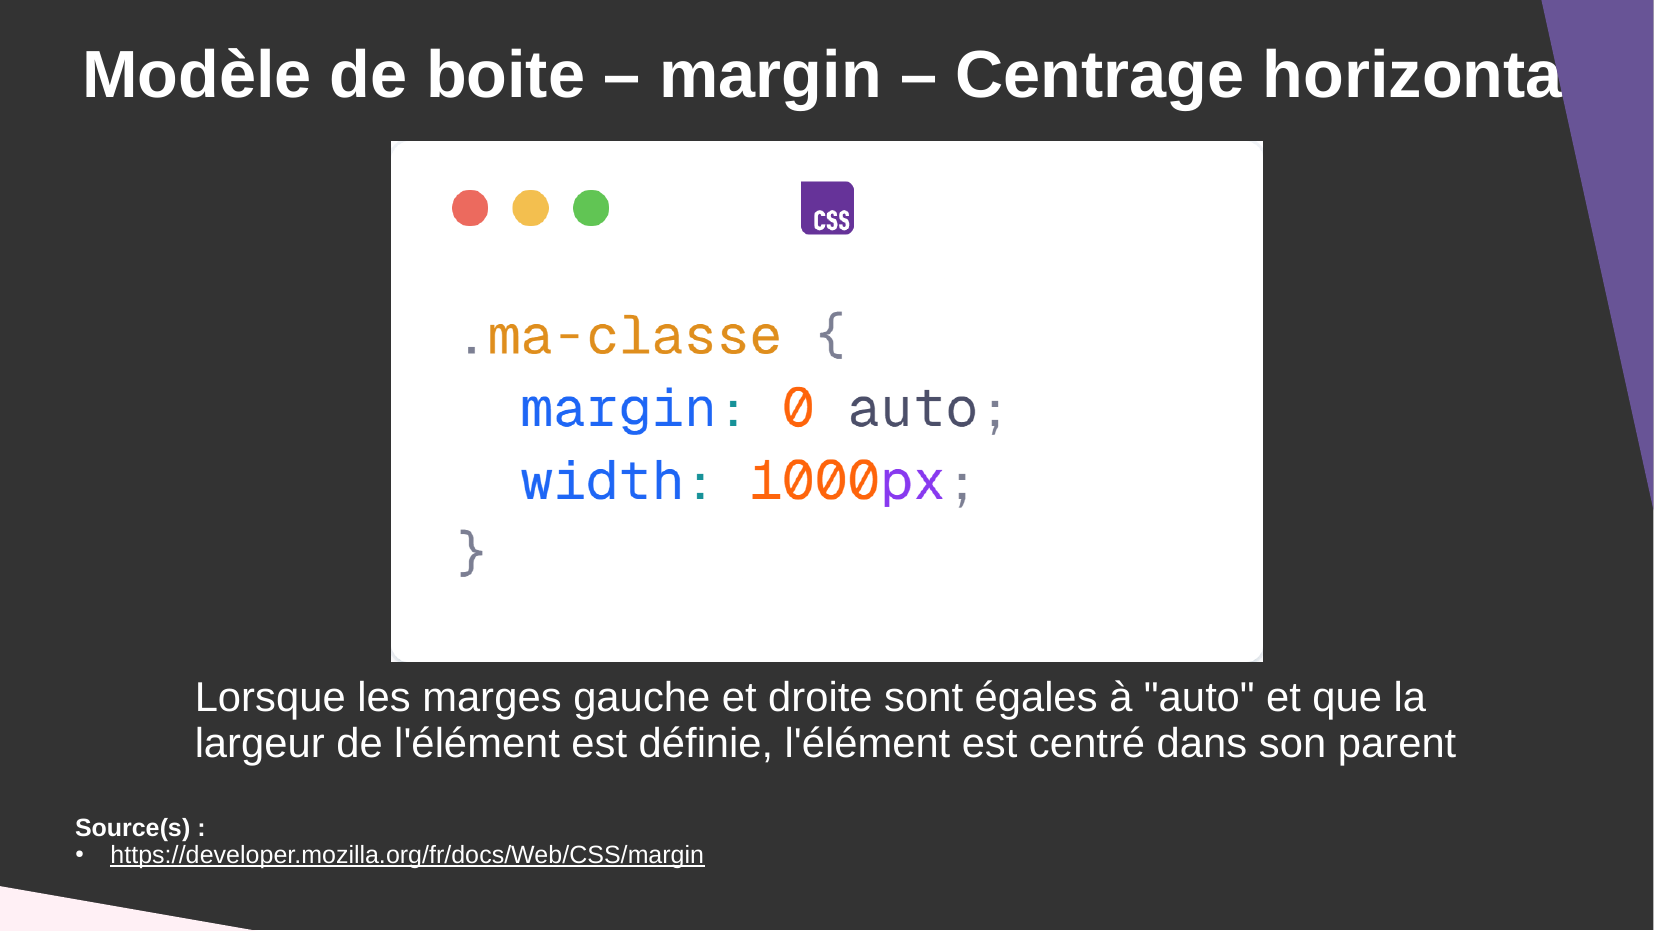

# Modèle de boite – margin – Centrage horizontal
Lorsque les marges gauche et droite sont égales à "auto" et que la largeur de l'élément est définie, l'élément est centré dans son parent
Source(s) :
https://developer.mozilla.org/fr/docs/Web/CSS/margin